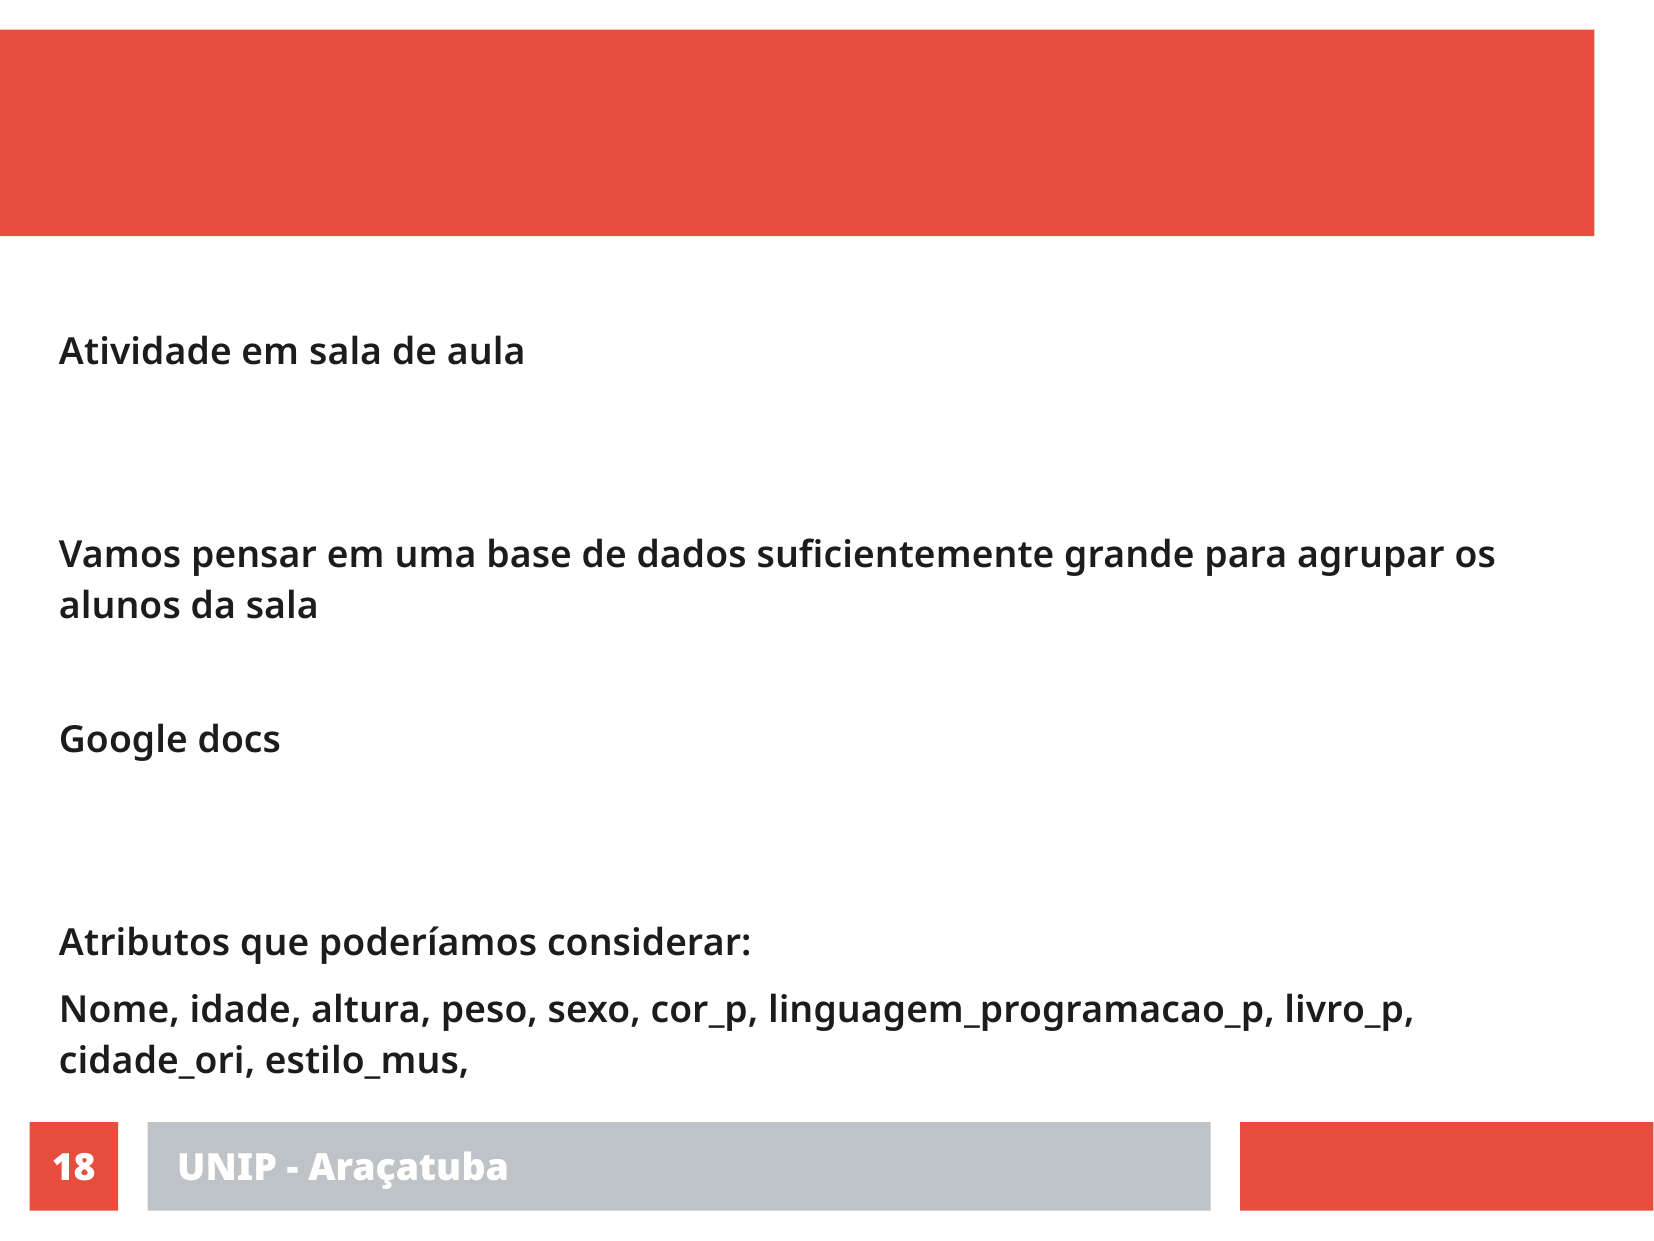

#
Atividade em sala de aula
Vamos pensar em uma base de dados suficientemente grande para agrupar os alunos da sala
Google docs
Atributos que poderíamos considerar:
Nome, idade, altura, peso, sexo, cor_p, linguagem_programacao_p, livro_p, cidade_ori, estilo_mus,
18
UNIP - Araçatuba